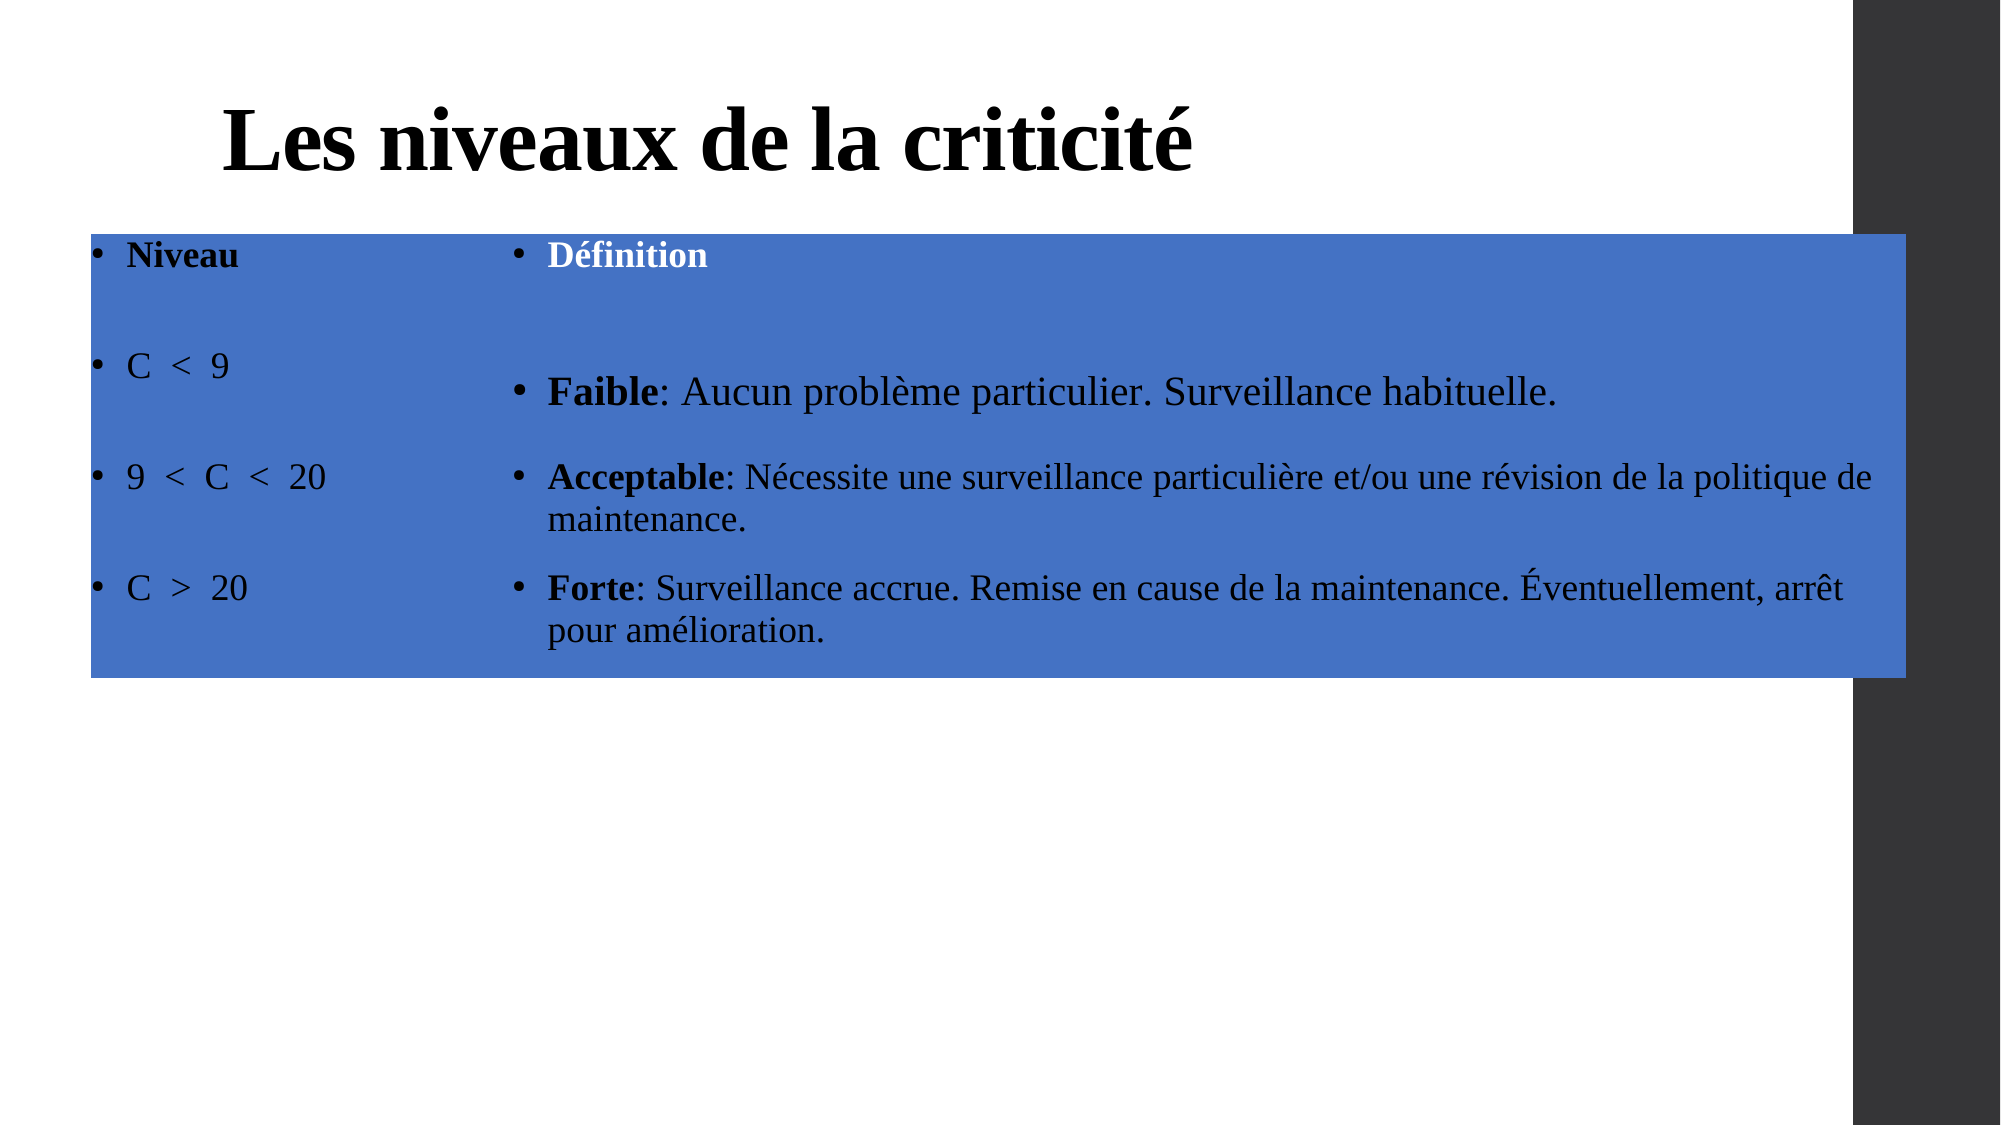

# Les niveaux de la criticité
| Niveau | Définition |
| --- | --- |
| C < 9 | Faible: Aucun problème particulier. Surveillance habituelle. |
| 9 < C < 20 | Acceptable: Nécessite une surveillance particulière et/ou une révision de la politique de maintenance. |
| C > 20 | Forte: Surveillance accrue. Remise en cause de la maintenance. Éventuellement, arrêt pour amélioration. |